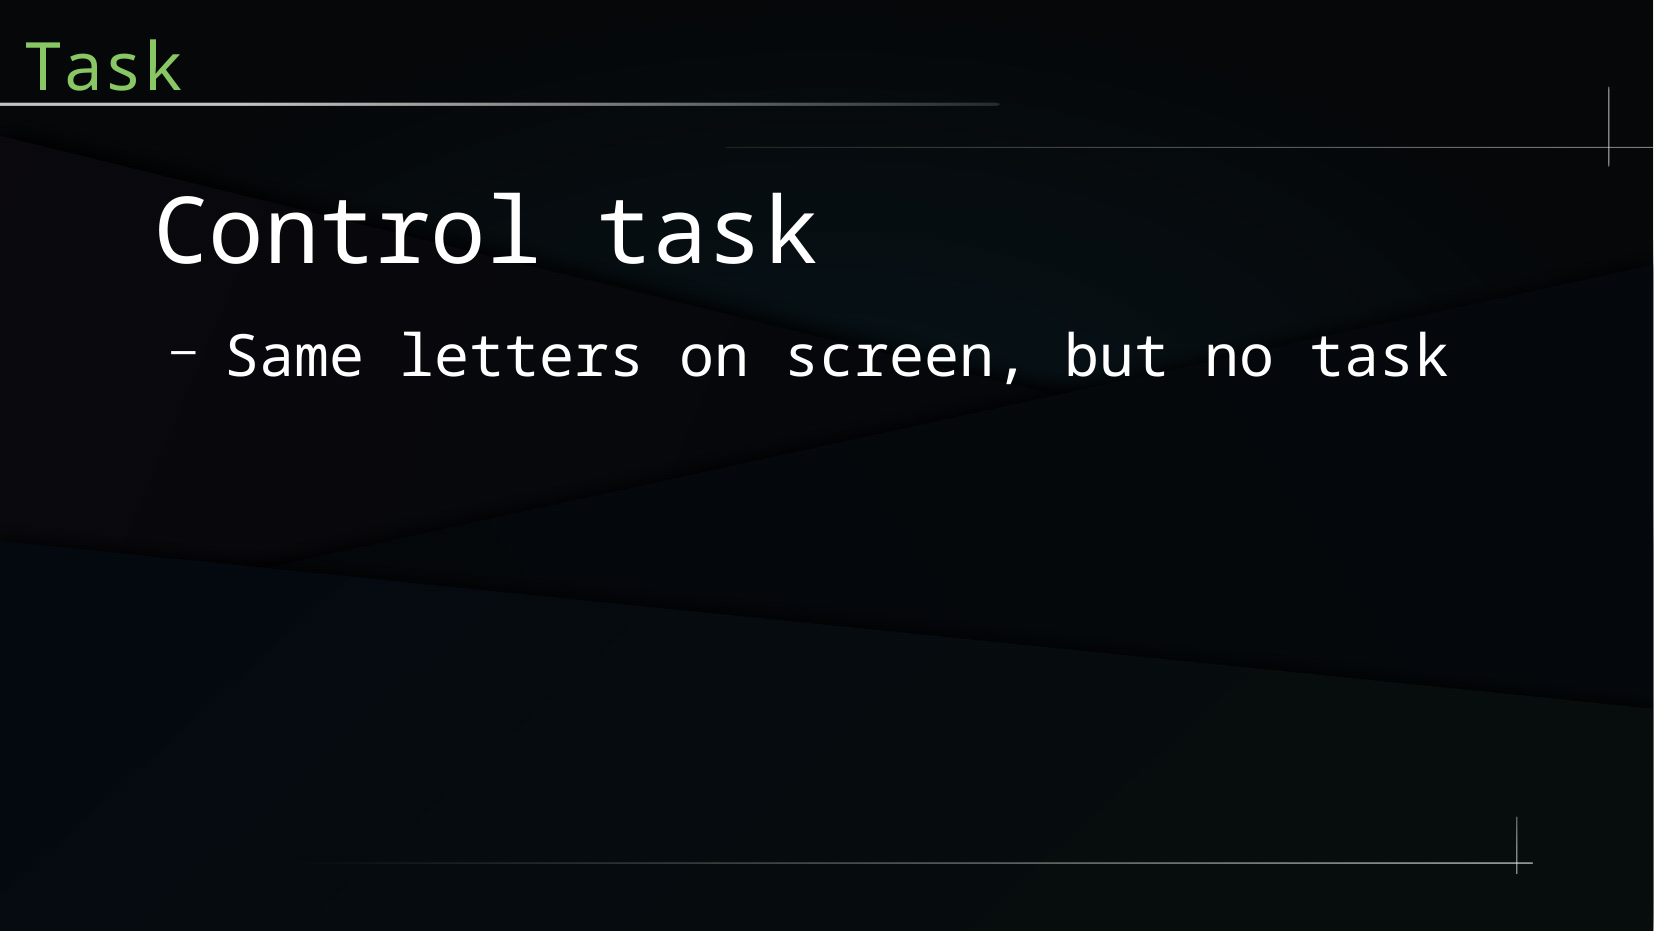

# Task
Control task
Same letters on screen, but no task